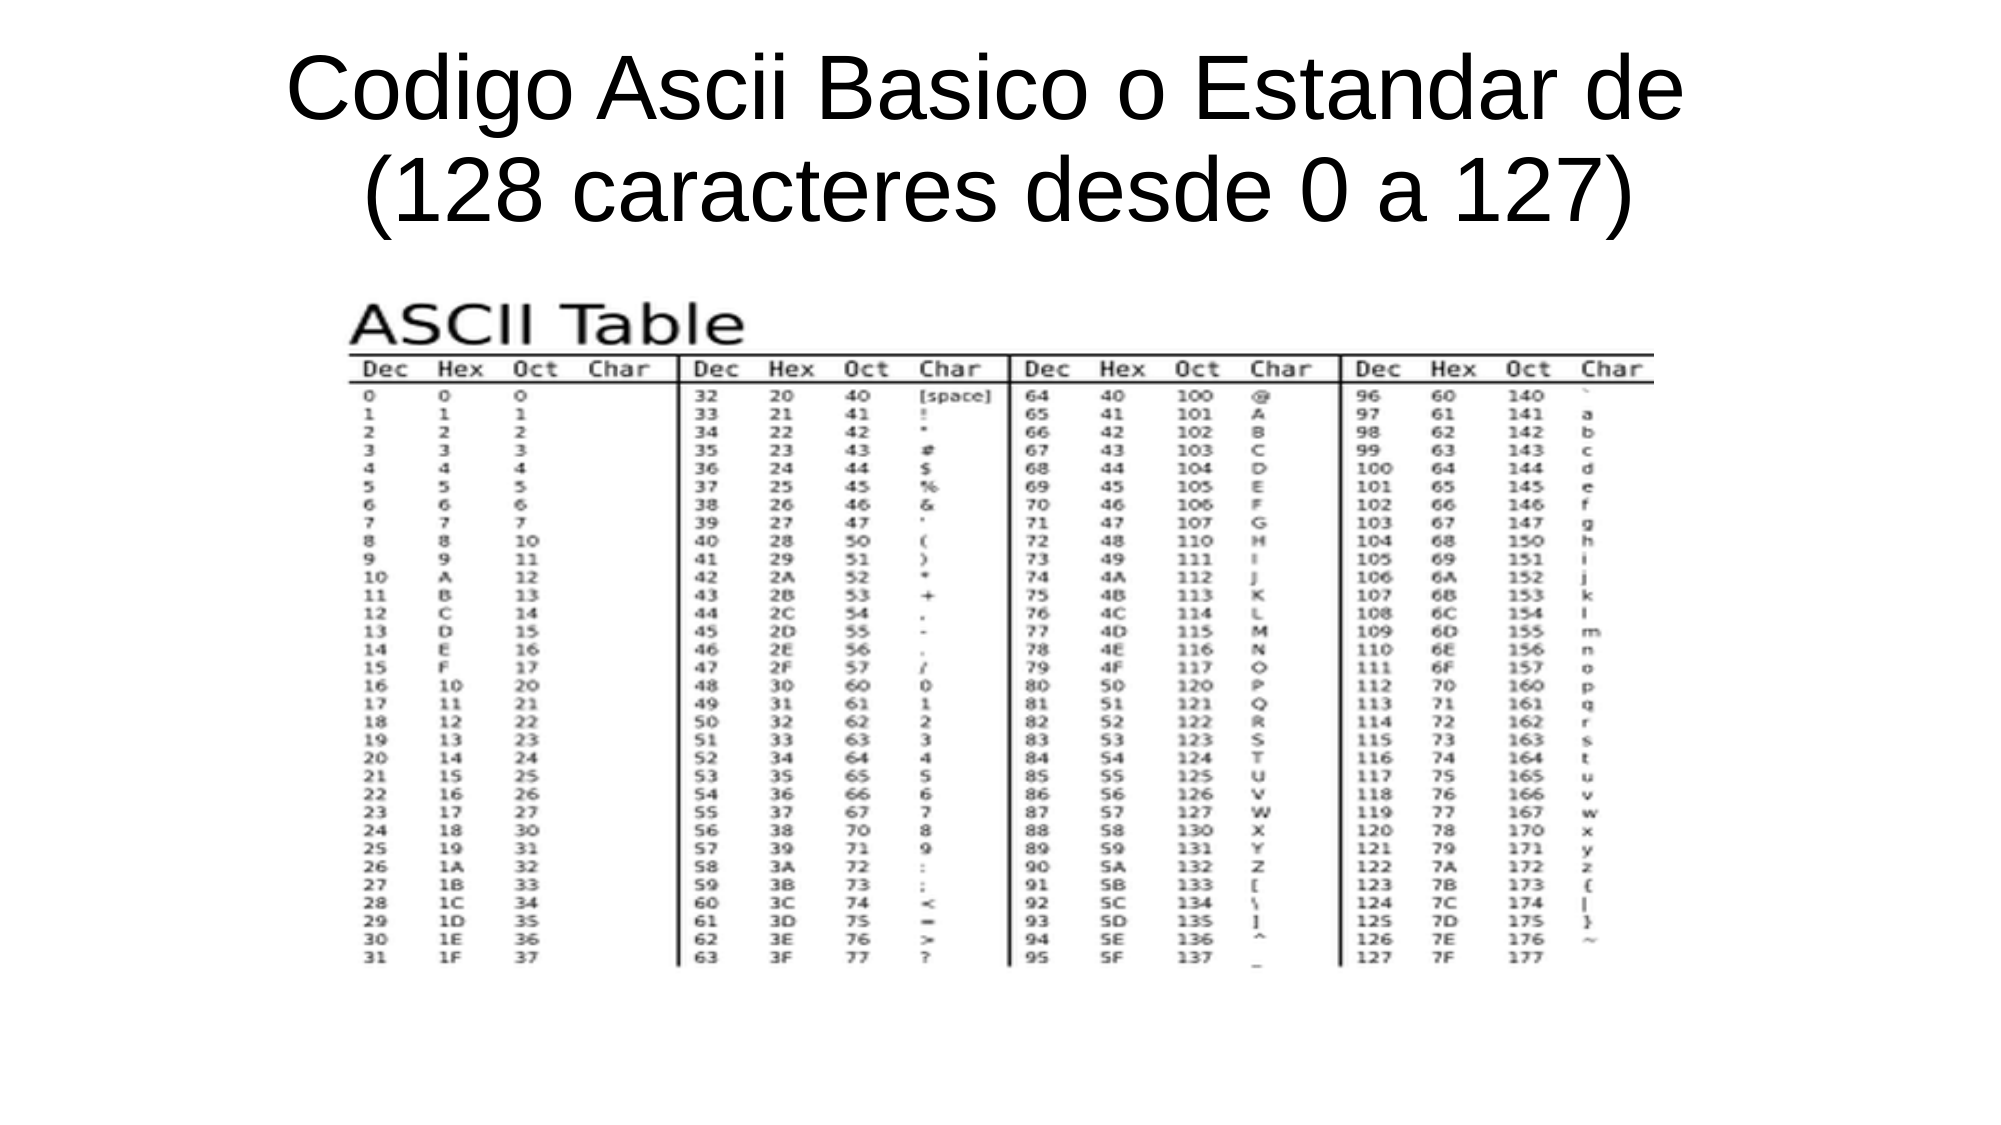

# Codigo Ascii Basico o Estandar de (128 caracteres desde 0 a 127)